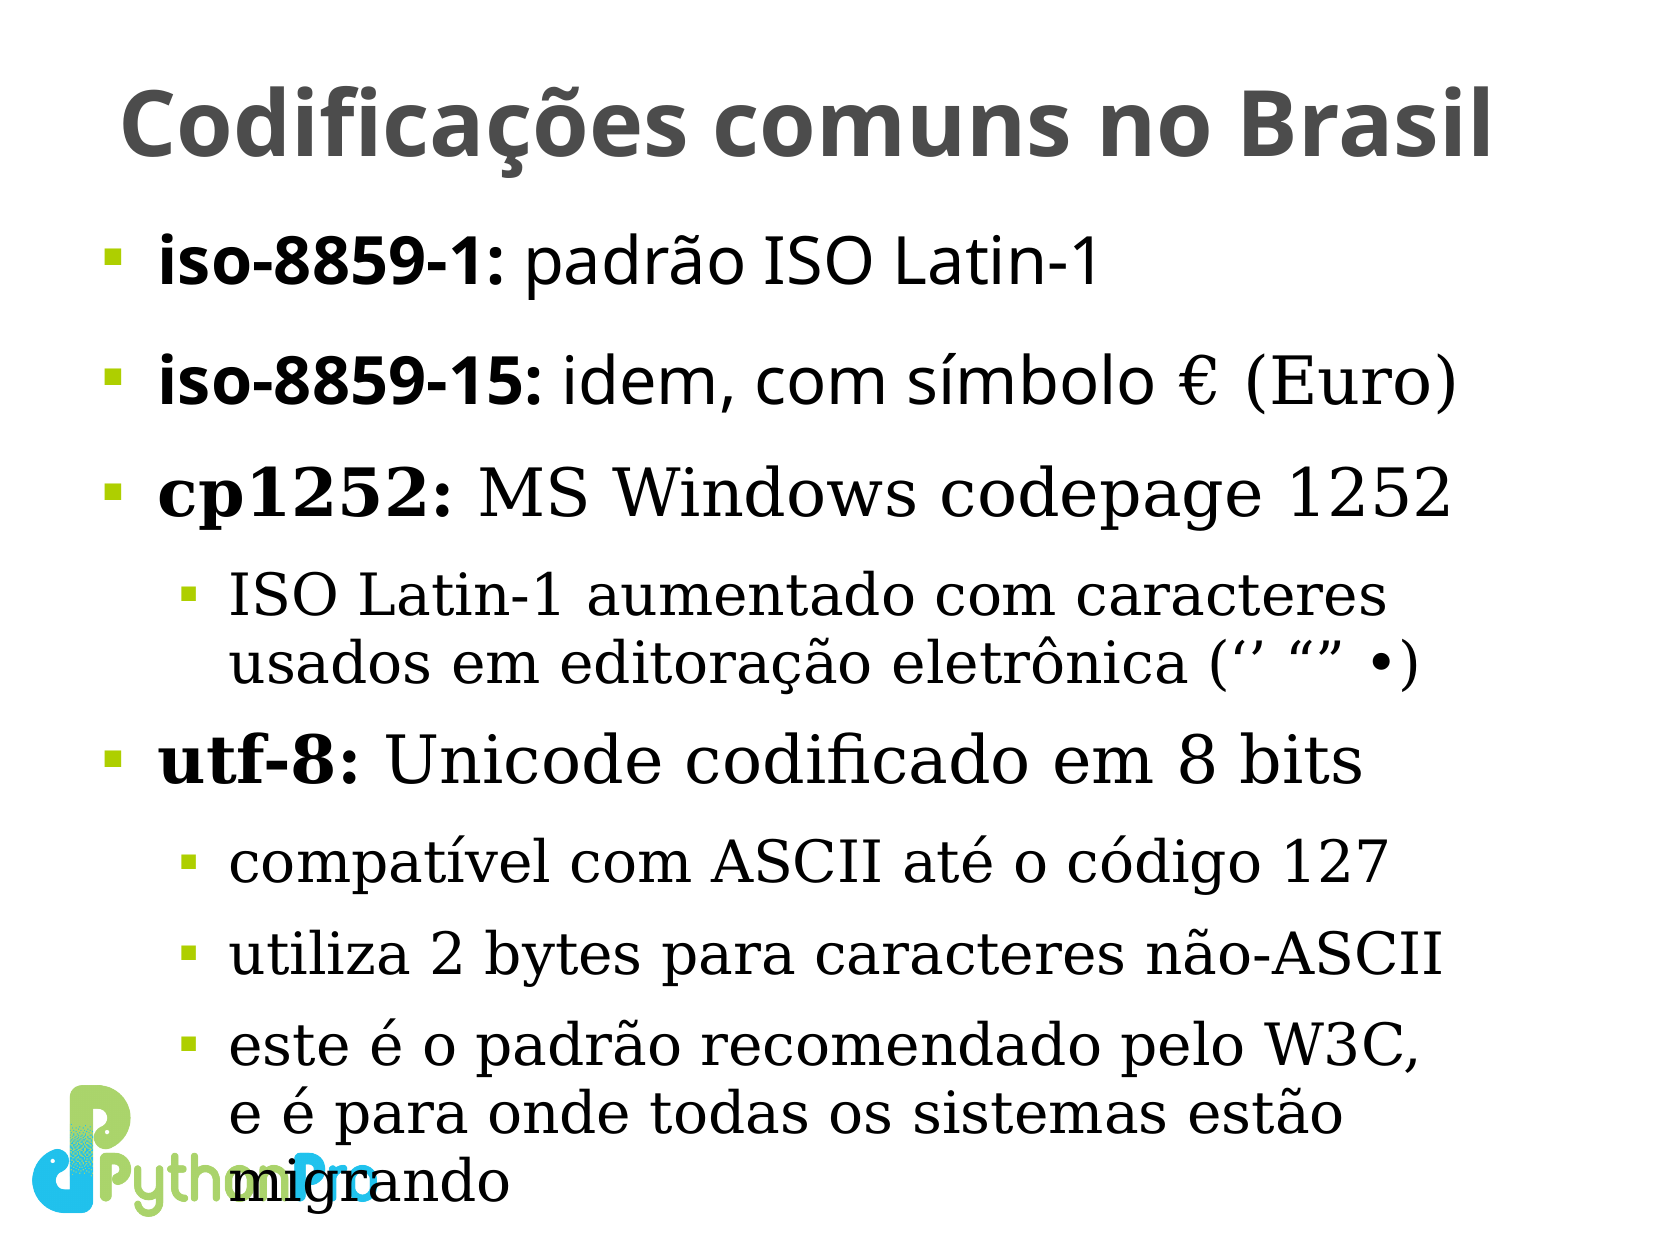

# Codificações comuns no Brasil
iso-8859-1: padrão ISO Latin-1
iso-8859-15: idem, com símbolo € (Euro)
cp1252: MS Windows codepage 1252
ISO Latin-1 aumentado com caracteres usados em editoração eletrônica (‘’ “” •)
utf-8: Unicode codificado em 8 bits
compatível com ASCII até o código 127
utiliza 2 bytes para caracteres não-ASCII
este é o padrão recomendado pelo W3C,
e é para onde todas os sistemas estão
migrando